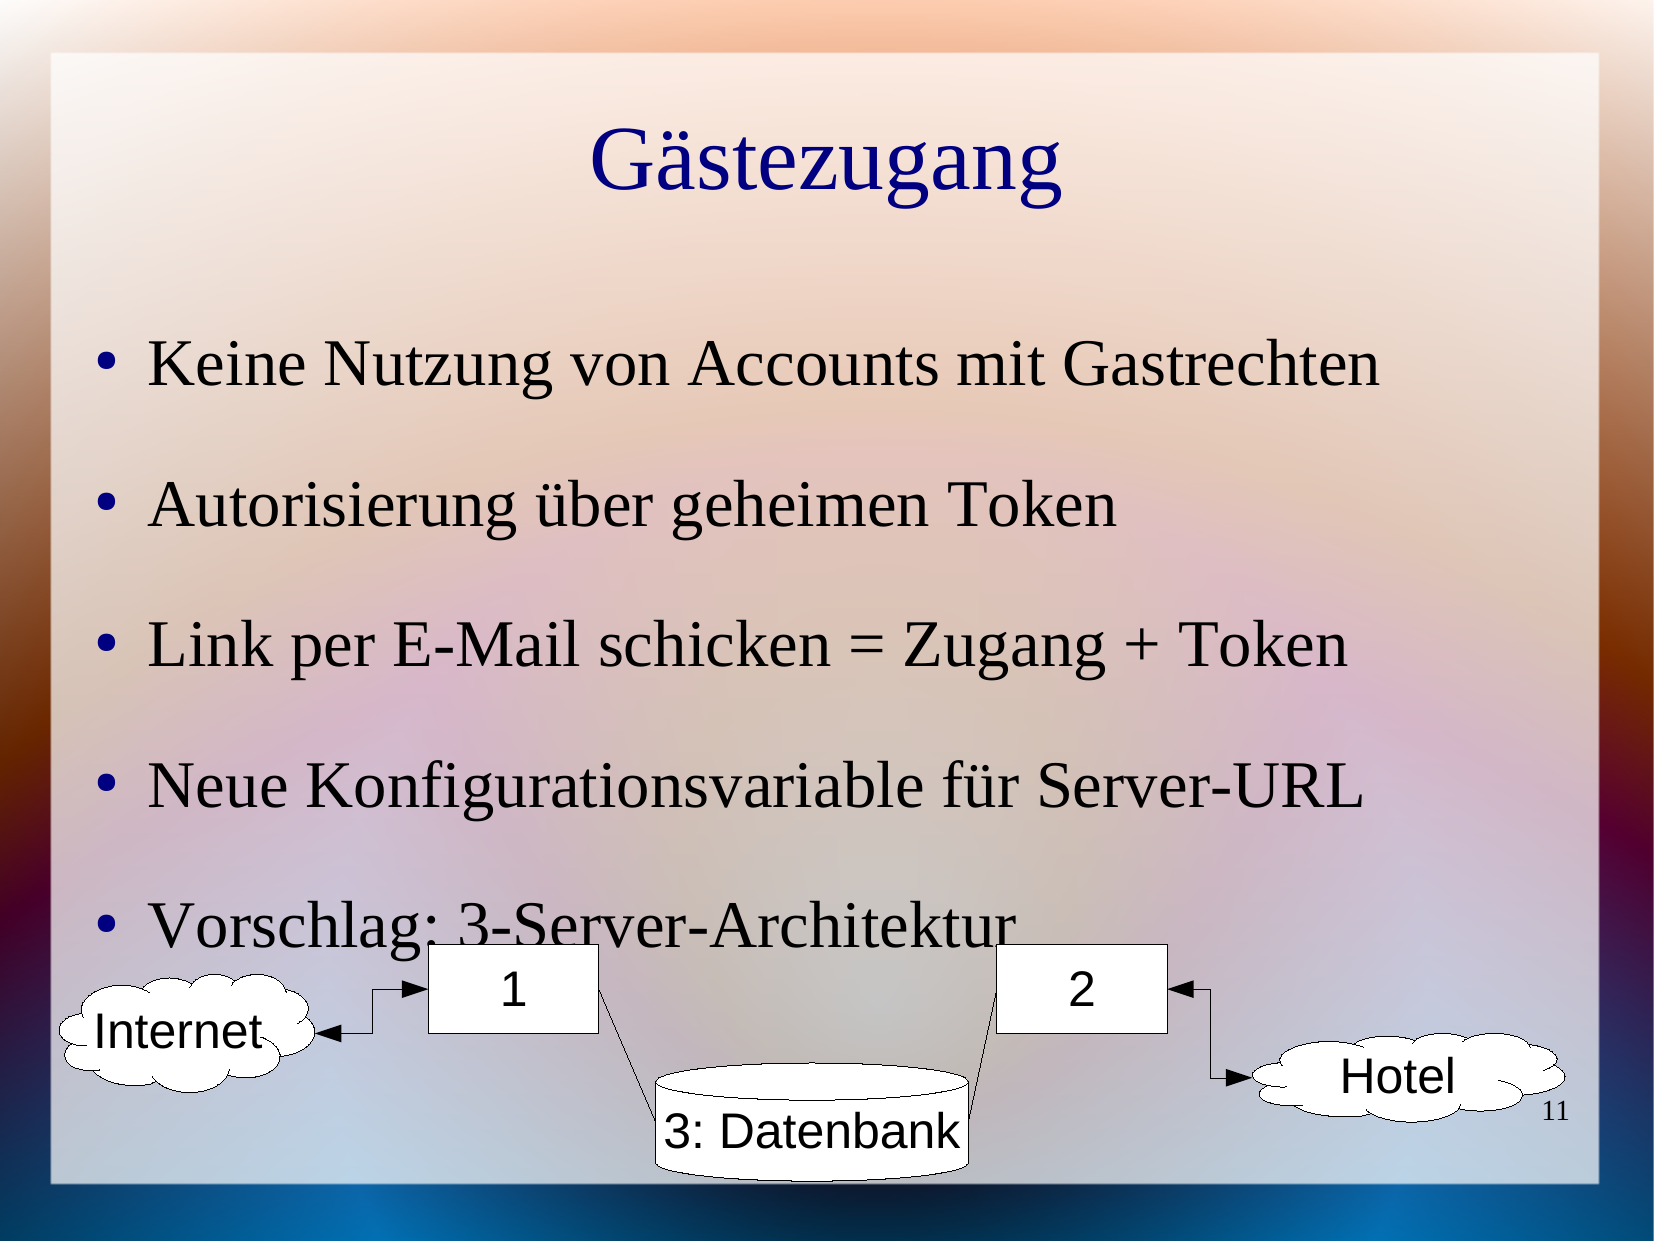

# Gästezugang
Keine Nutzung von Accounts mit Gastrechten
Autorisierung über geheimen Token
Link per E-Mail schicken = Zugang + Token
Neue Konfigurationsvariable für Server-URL
Vorschlag: 3-Server-Architektur
1
2
Internet
Hotel
3: Datenbank
11